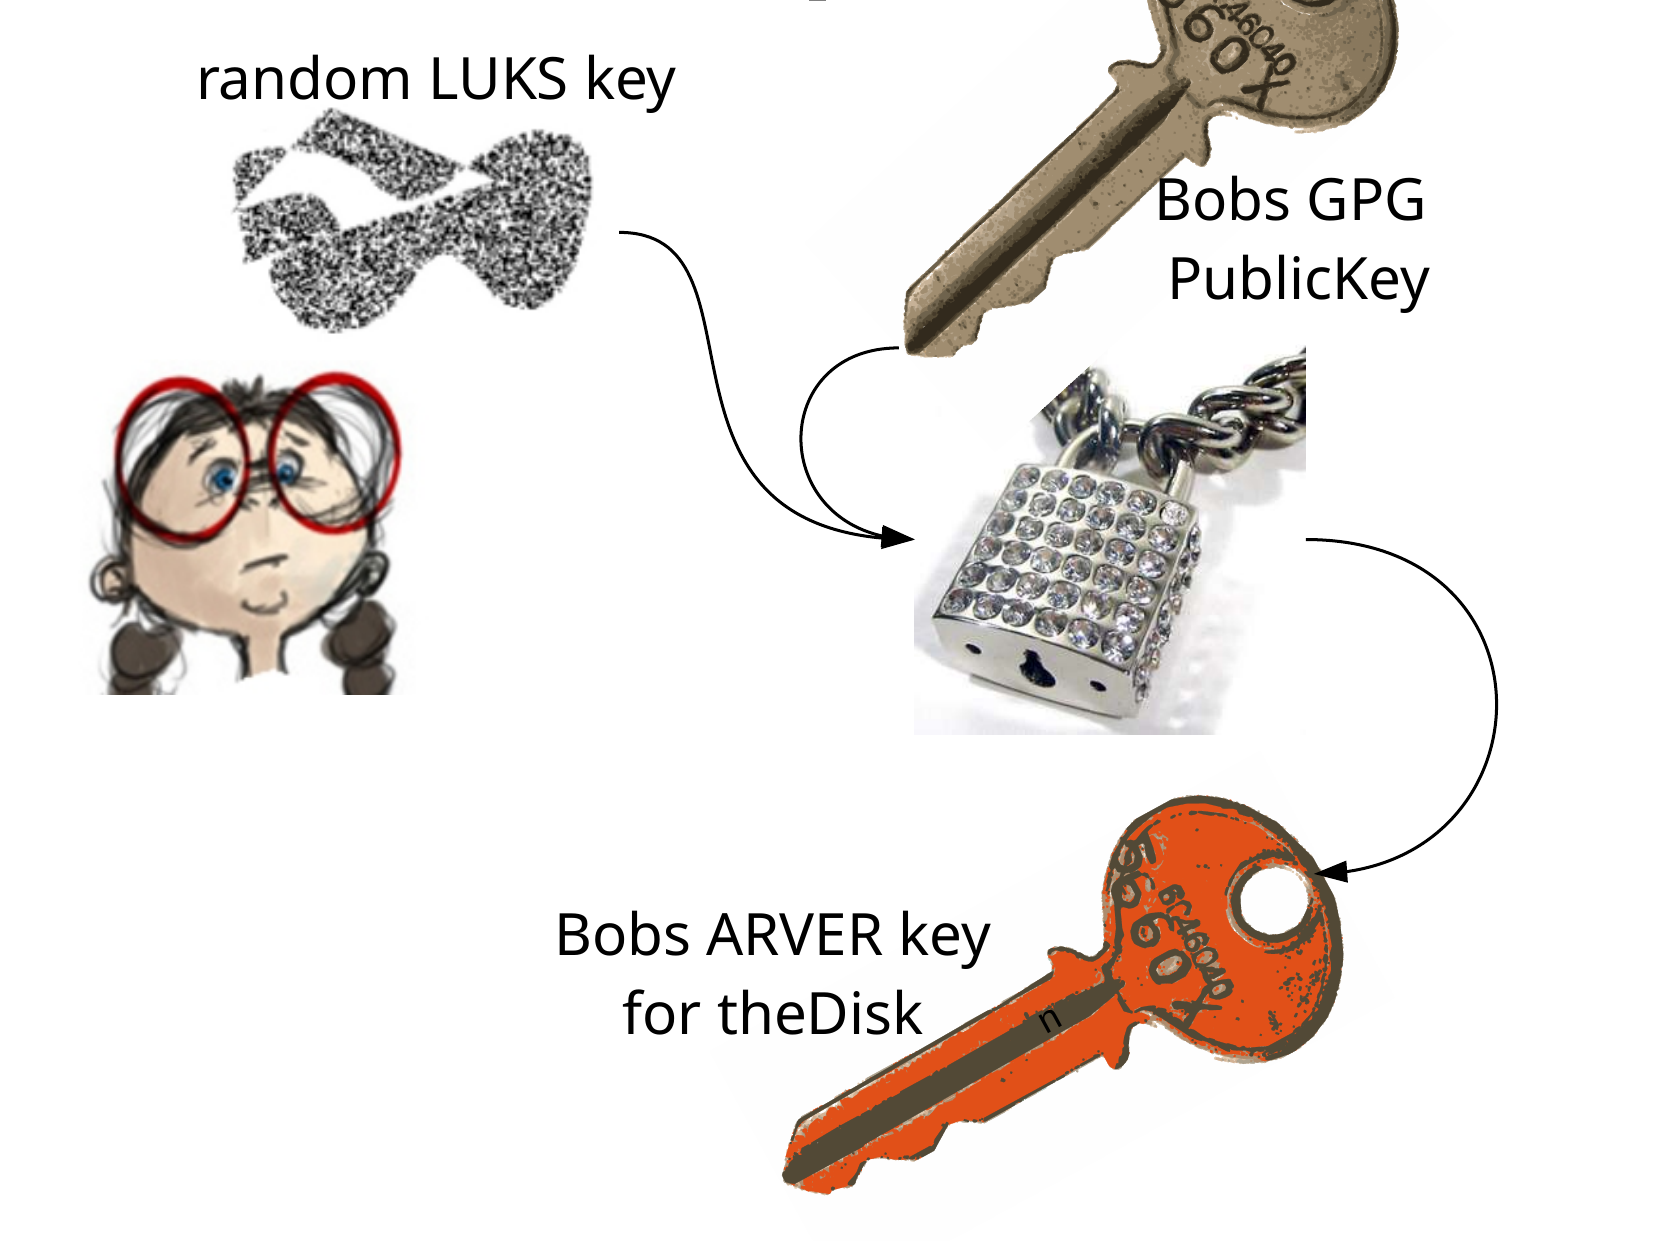

random LUKS key
Bobs GPG
PublicKey
u
Bobs ARVER key
for theDisk